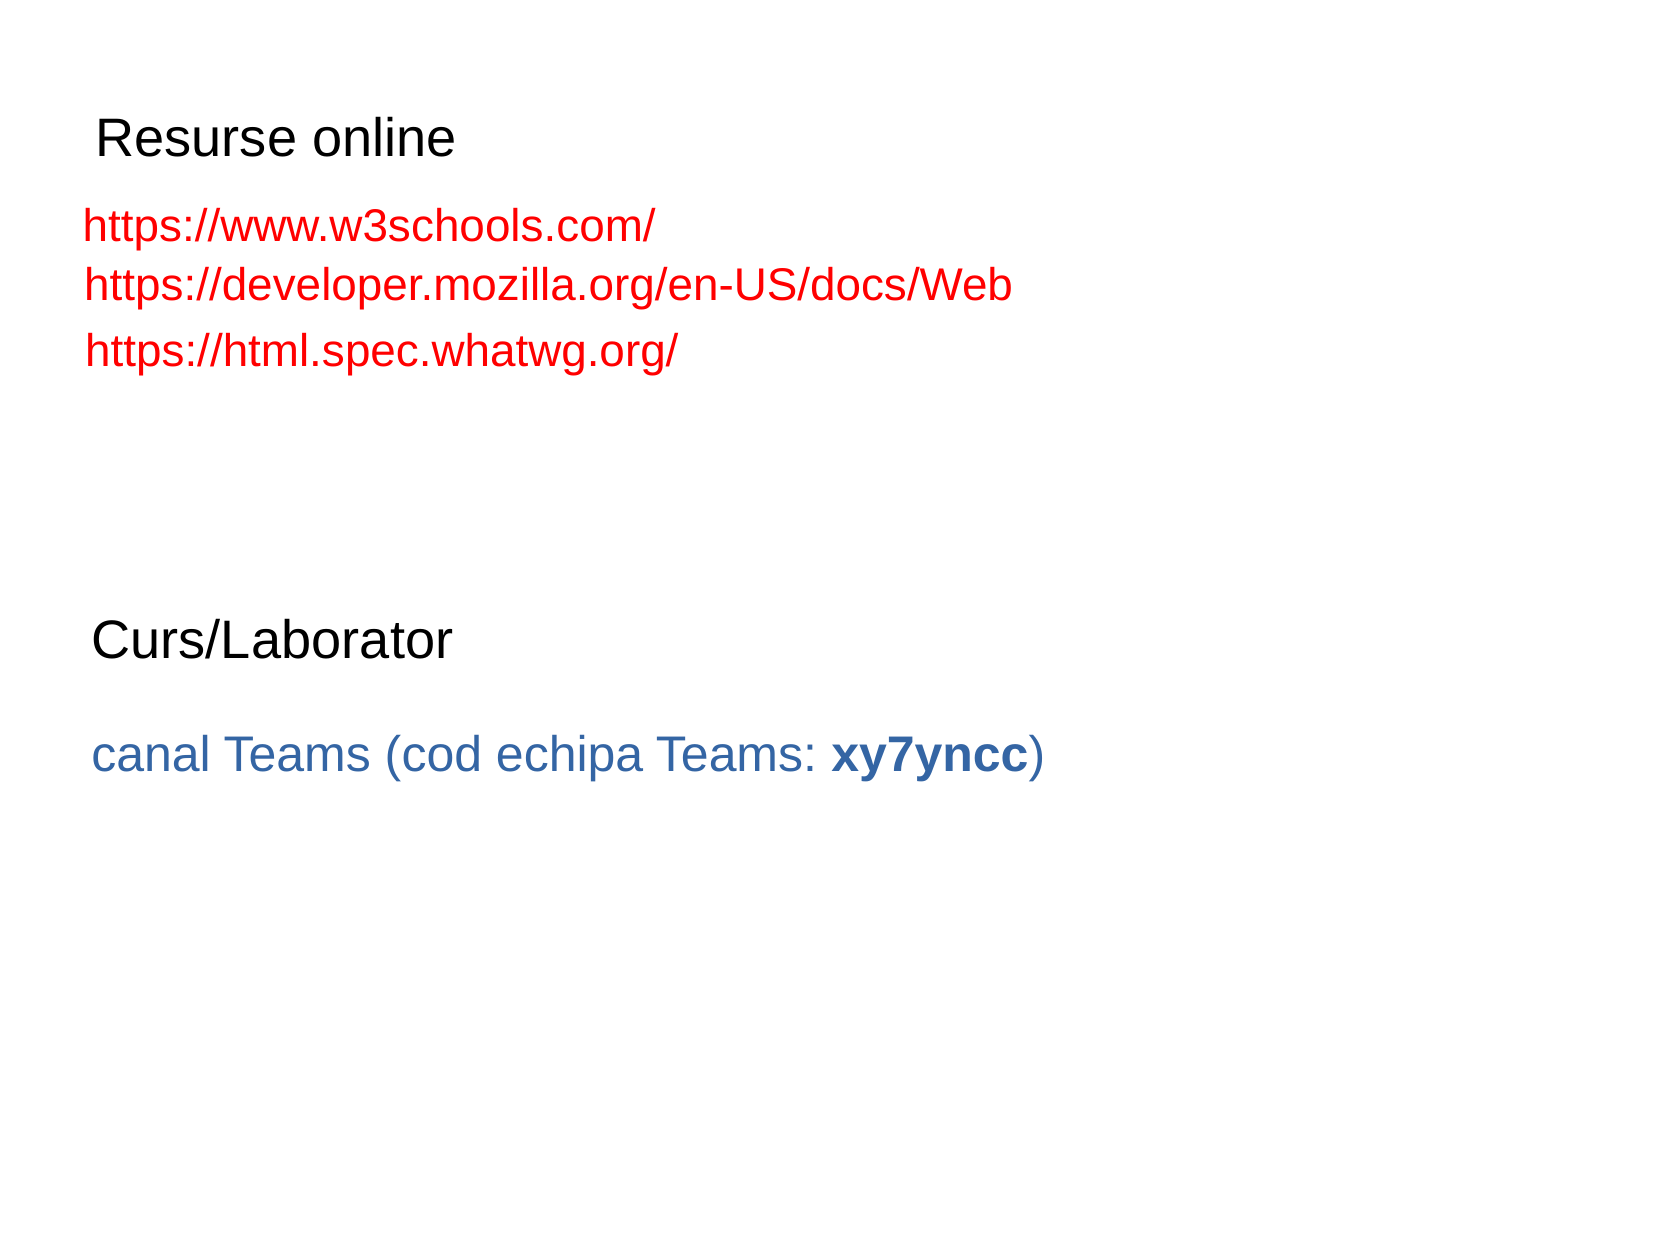

Resurse online
https://www.w3schools.com/
https://developer.mozilla.org/en-US/docs/Web
https://html.spec.whatwg.org/
Curs/Laborator
canal Teams (cod echipa Teams: xy7yncc)